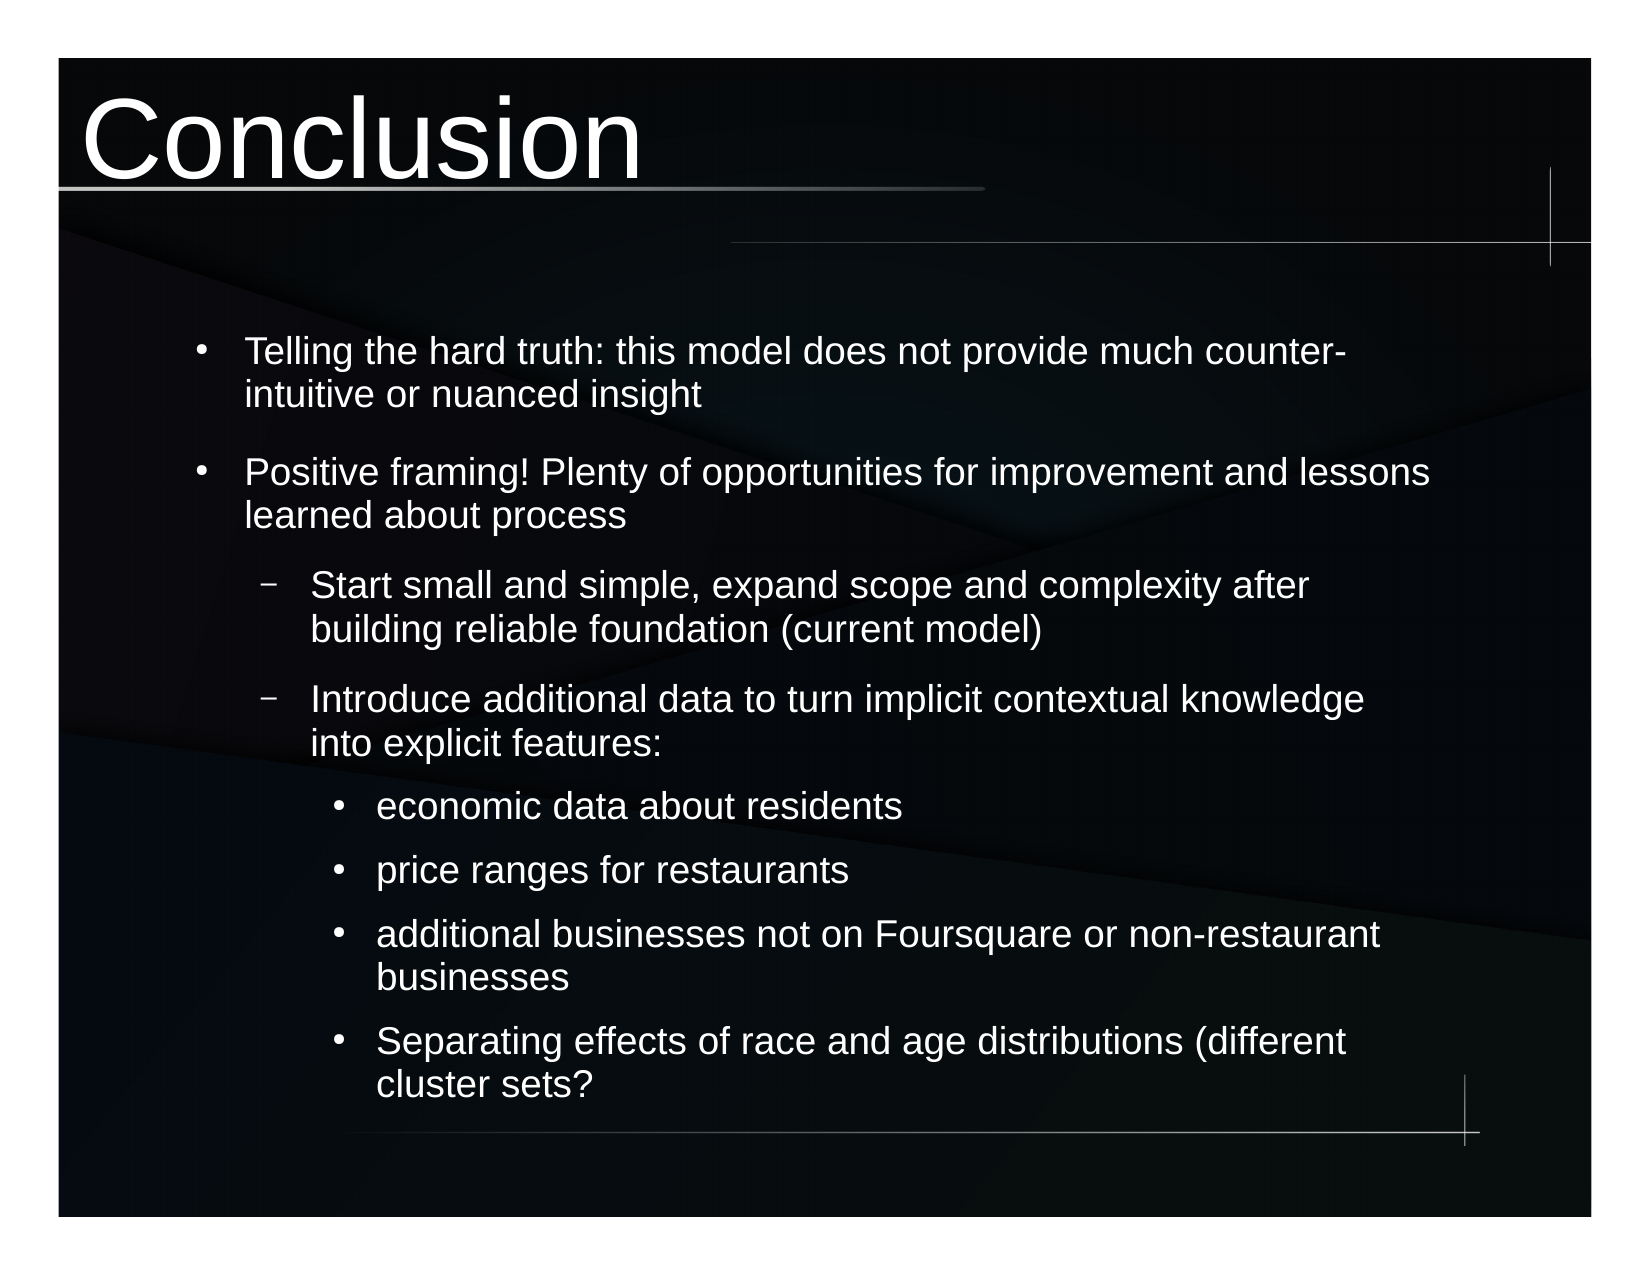

# Conclusion
Telling the hard truth: this model does not provide much counter-intuitive or nuanced insight
Positive framing! Plenty of opportunities for improvement and lessons learned about process
Start small and simple, expand scope and complexity after building reliable foundation (current model)
Introduce additional data to turn implicit contextual knowledge into explicit features:
economic data about residents
price ranges for restaurants
additional businesses not on Foursquare or non-restaurant businesses
Separating effects of race and age distributions (different cluster sets?